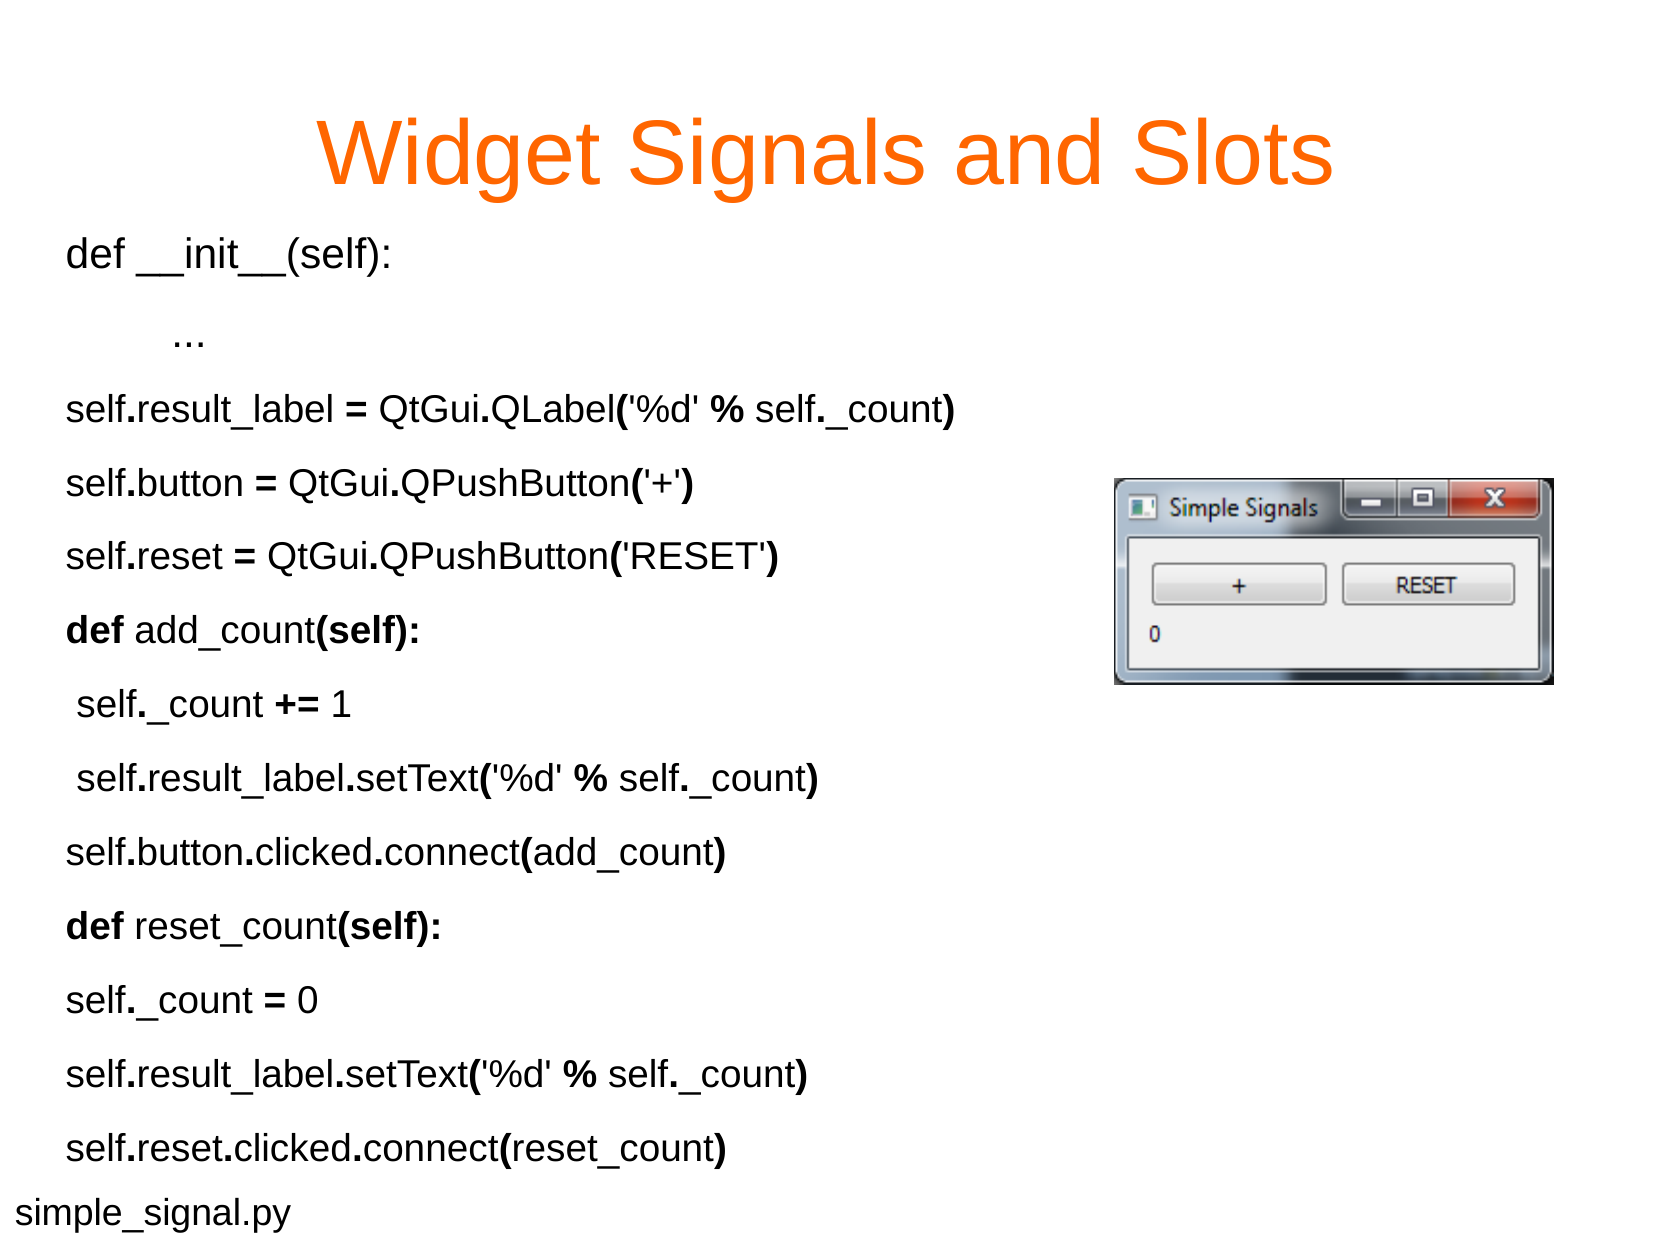

# def __init__(self):
 ...
self.result_label = QtGui.QLabel('%d' % self._count)
self.button = QtGui.QPushButton('+')
self.reset = QtGui.QPushButton('RESET')
def add_count(self):
 self._count += 1
 self.result_label.setText('%d' % self._count)
self.button.clicked.connect(add_count)
def reset_count(self):
self._count = 0
self.result_label.setText('%d' % self._count)
self.reset.clicked.connect(reset_count)
Widget Signals and Slots
simple_signal.py